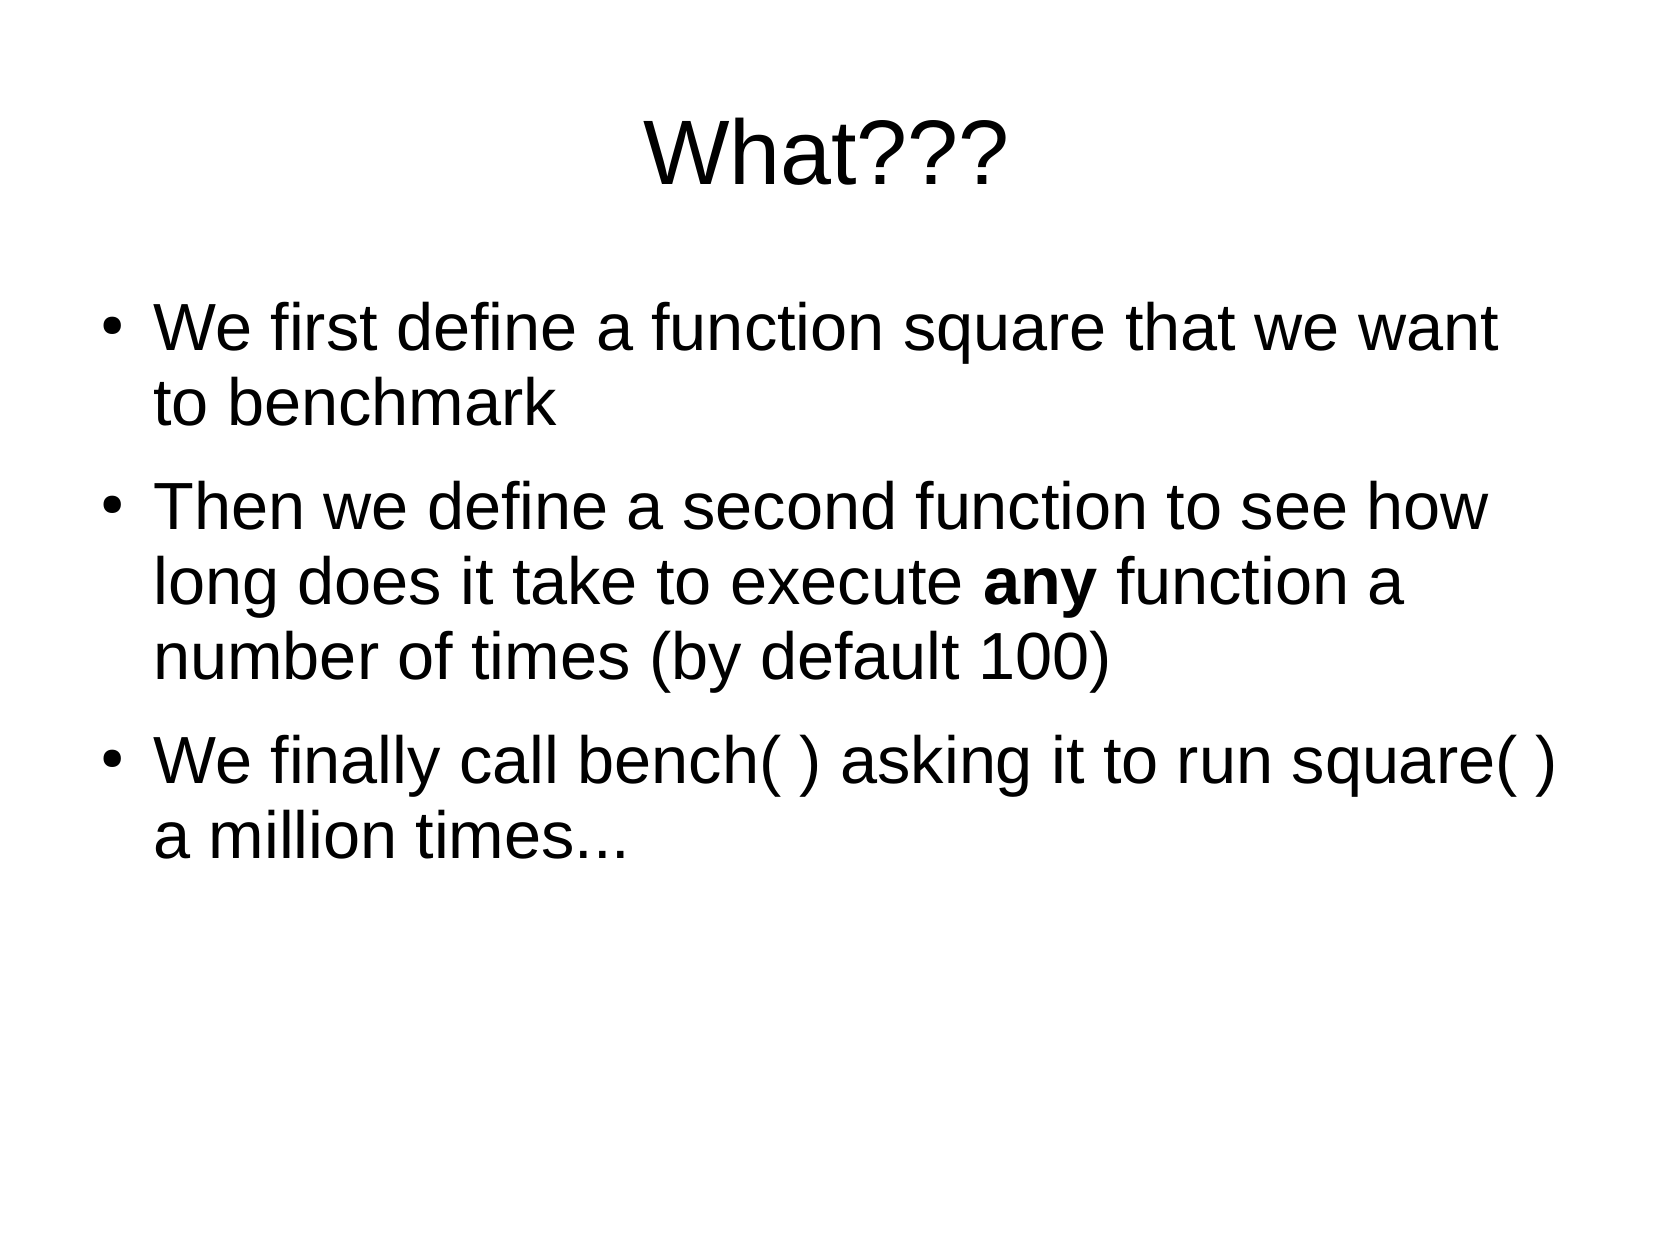

# What???
We first define a function square that we want to benchmark
Then we define a second function to see how long does it take to execute any function a number of times (by default 100)
We finally call bench( ) asking it to run square( ) a million times...